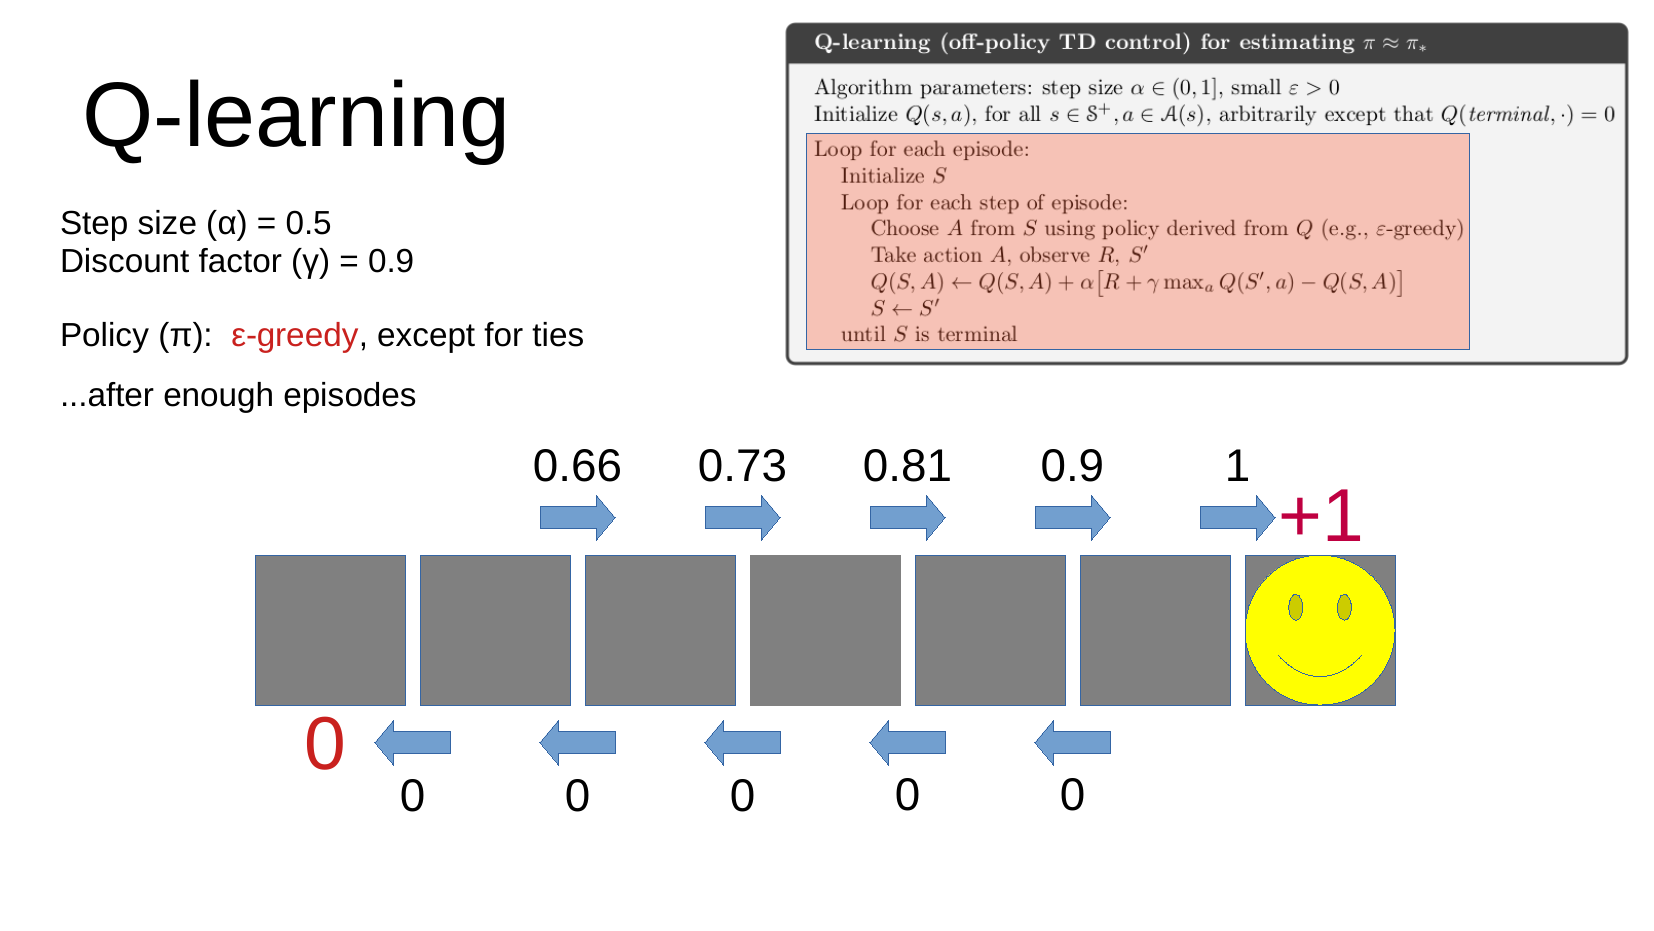

# Q-learning
Step size (α) = 0.5
Discount factor (γ) = 0.9
Policy (π): ε-greedy, except for ties
...after enough episodes
1
0.66
0.73
0.81
0.9
+1
0
0
0
0
0
0